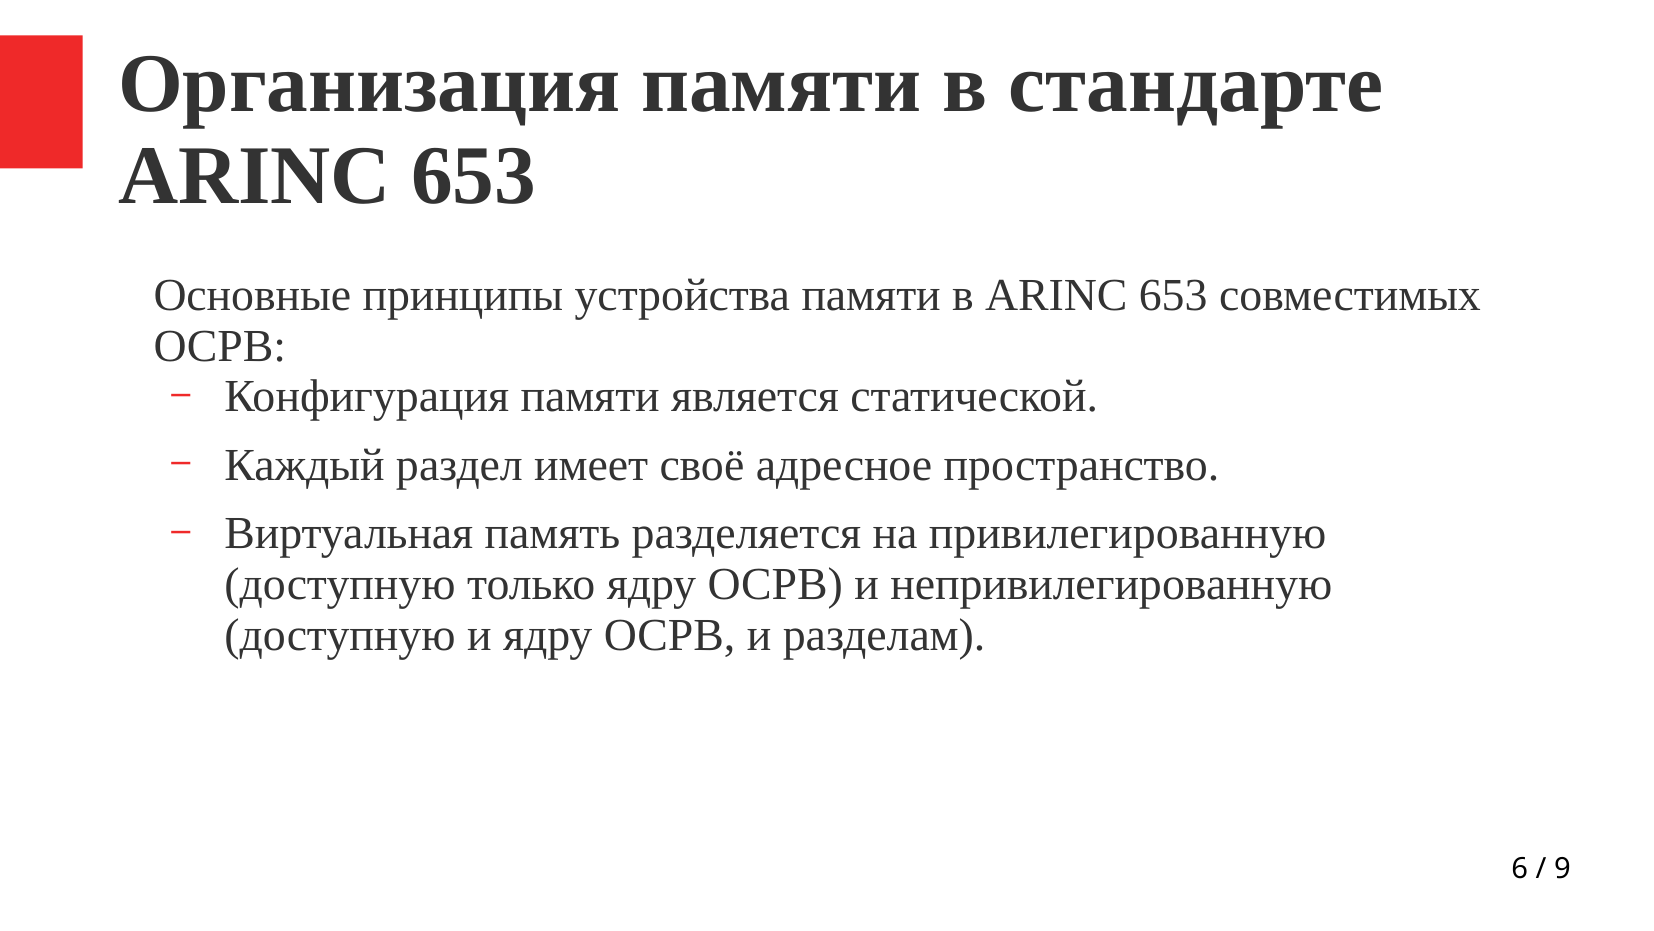

# Организация памяти в стандарте ARINC 653
Основные принципы устройства памяти в ARINC 653 совместимых ОСРВ:
Конфигурация памяти является статической.
Каждый раздел имеет своё адресное пространство.
Виртуальная память разделяется на привилегированную (доступную только ядру ОСРВ) и непривилегированную (доступную и ядру ОСРВ, и разделам).
6